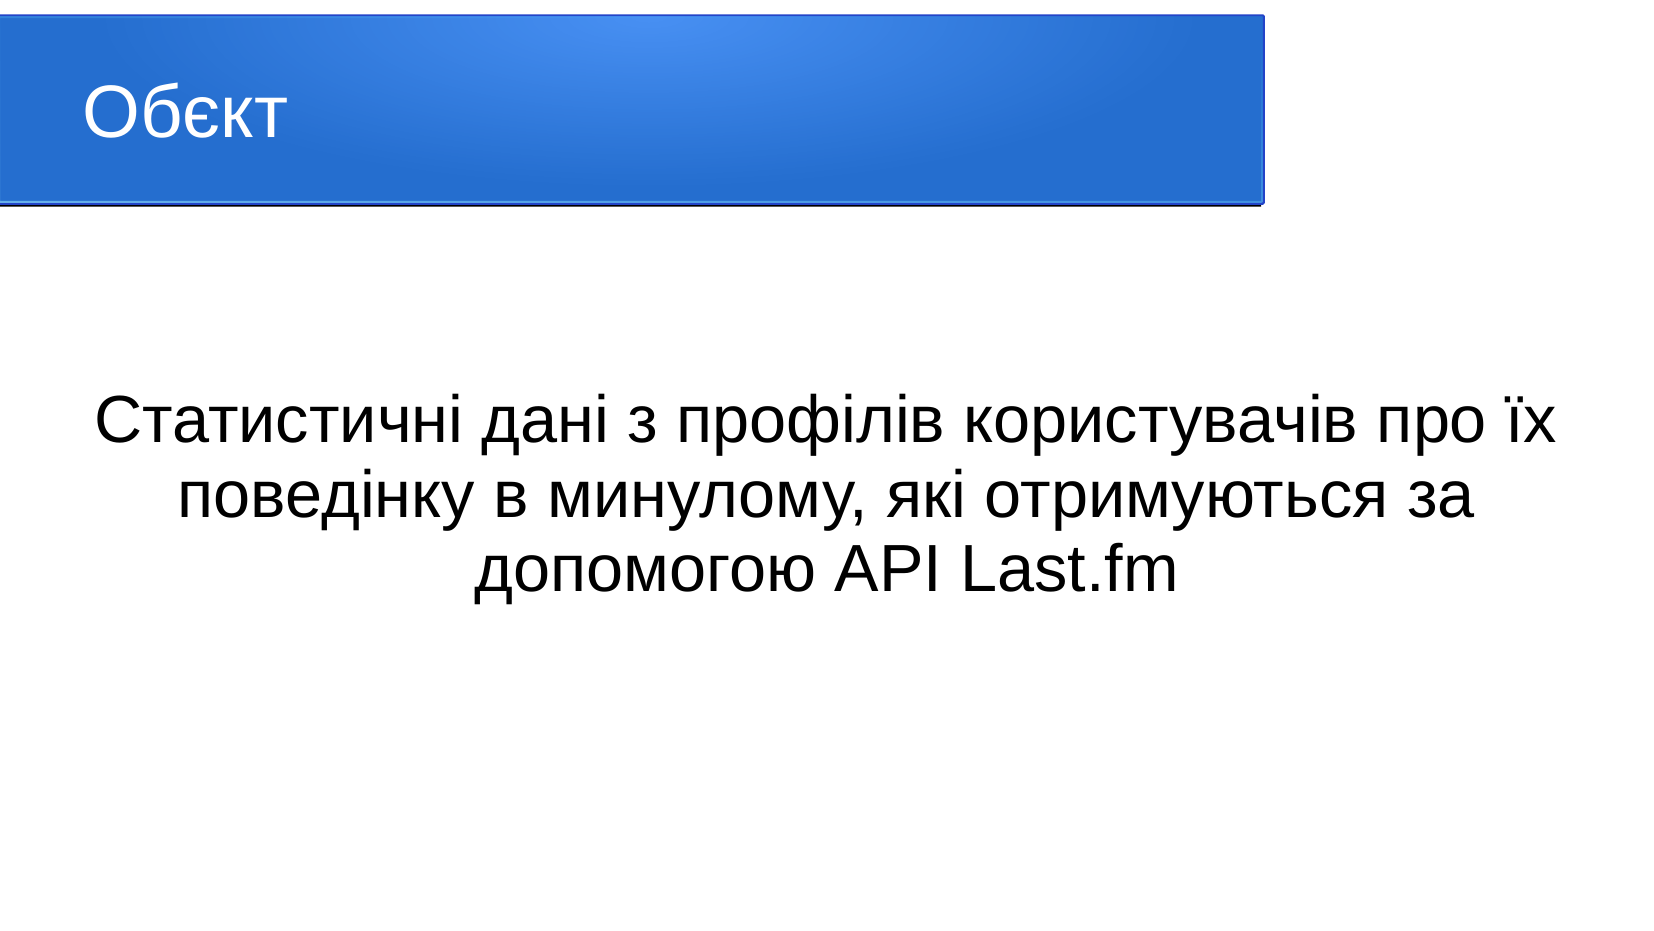

# Обєкт
Cтатистичні дані з профілів користувачів про їх поведінку в минулому, які отримуються за допомогою API Last.fm